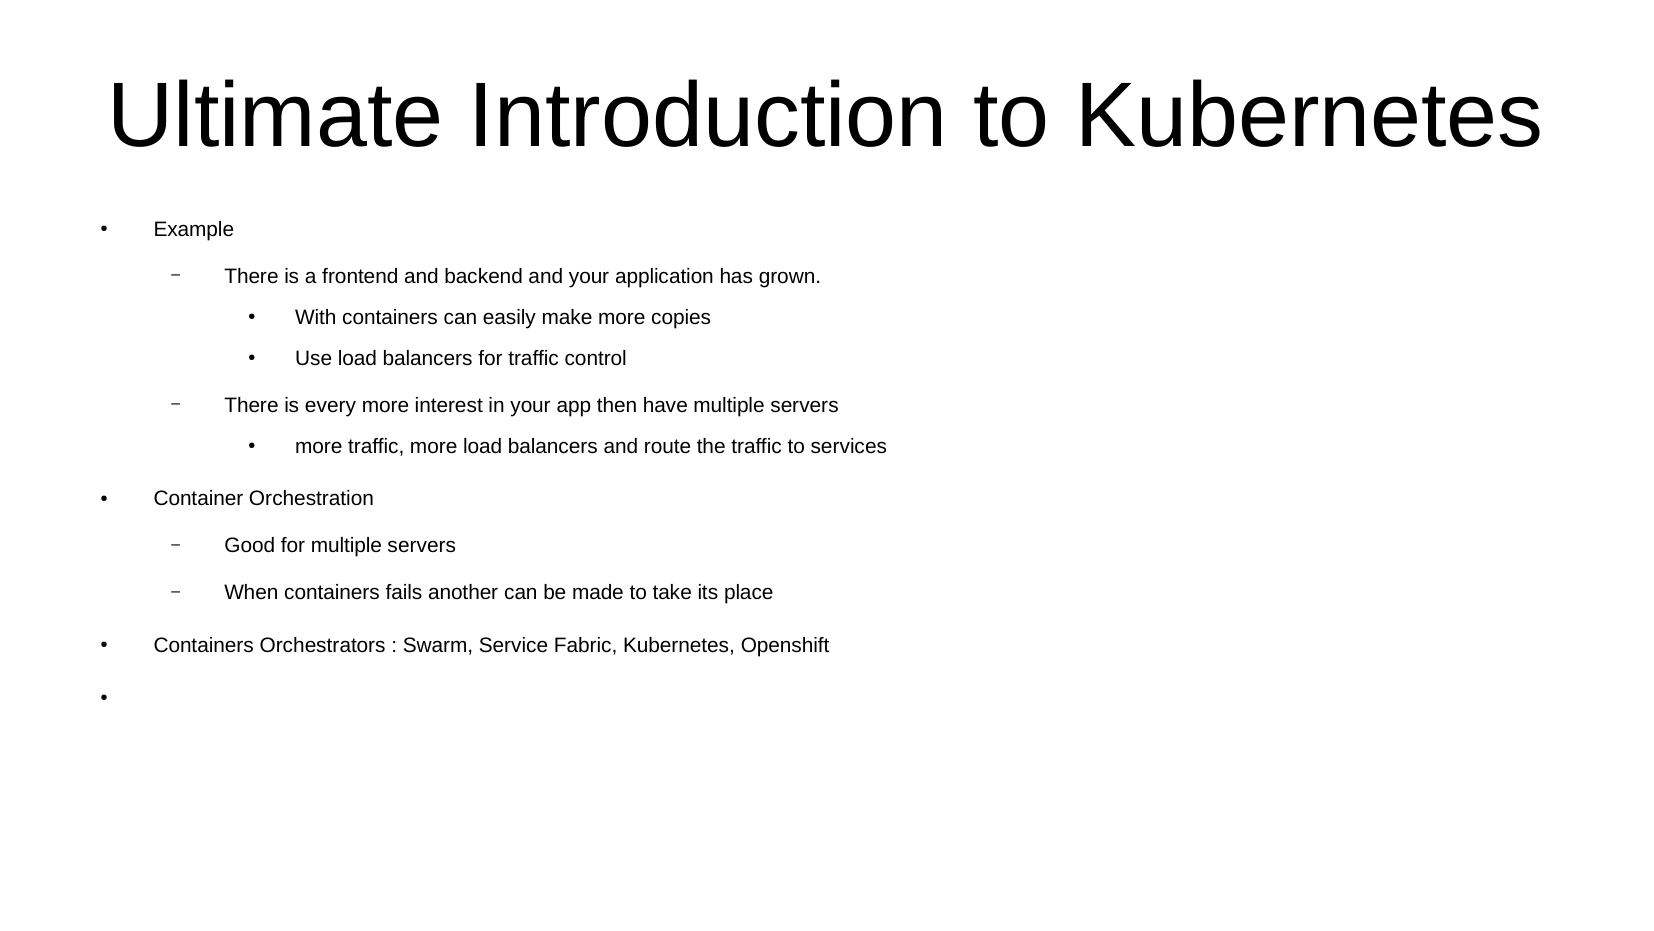

# Ultimate Introduction to Kubernetes
Example
There is a frontend and backend and your application has grown.
With containers can easily make more copies
Use load balancers for traffic control
There is every more interest in your app then have multiple servers
more traffic, more load balancers and route the traffic to services
Container Orchestration
Good for multiple servers
When containers fails another can be made to take its place
Containers Orchestrators : Swarm, Service Fabric, Kubernetes, Openshift